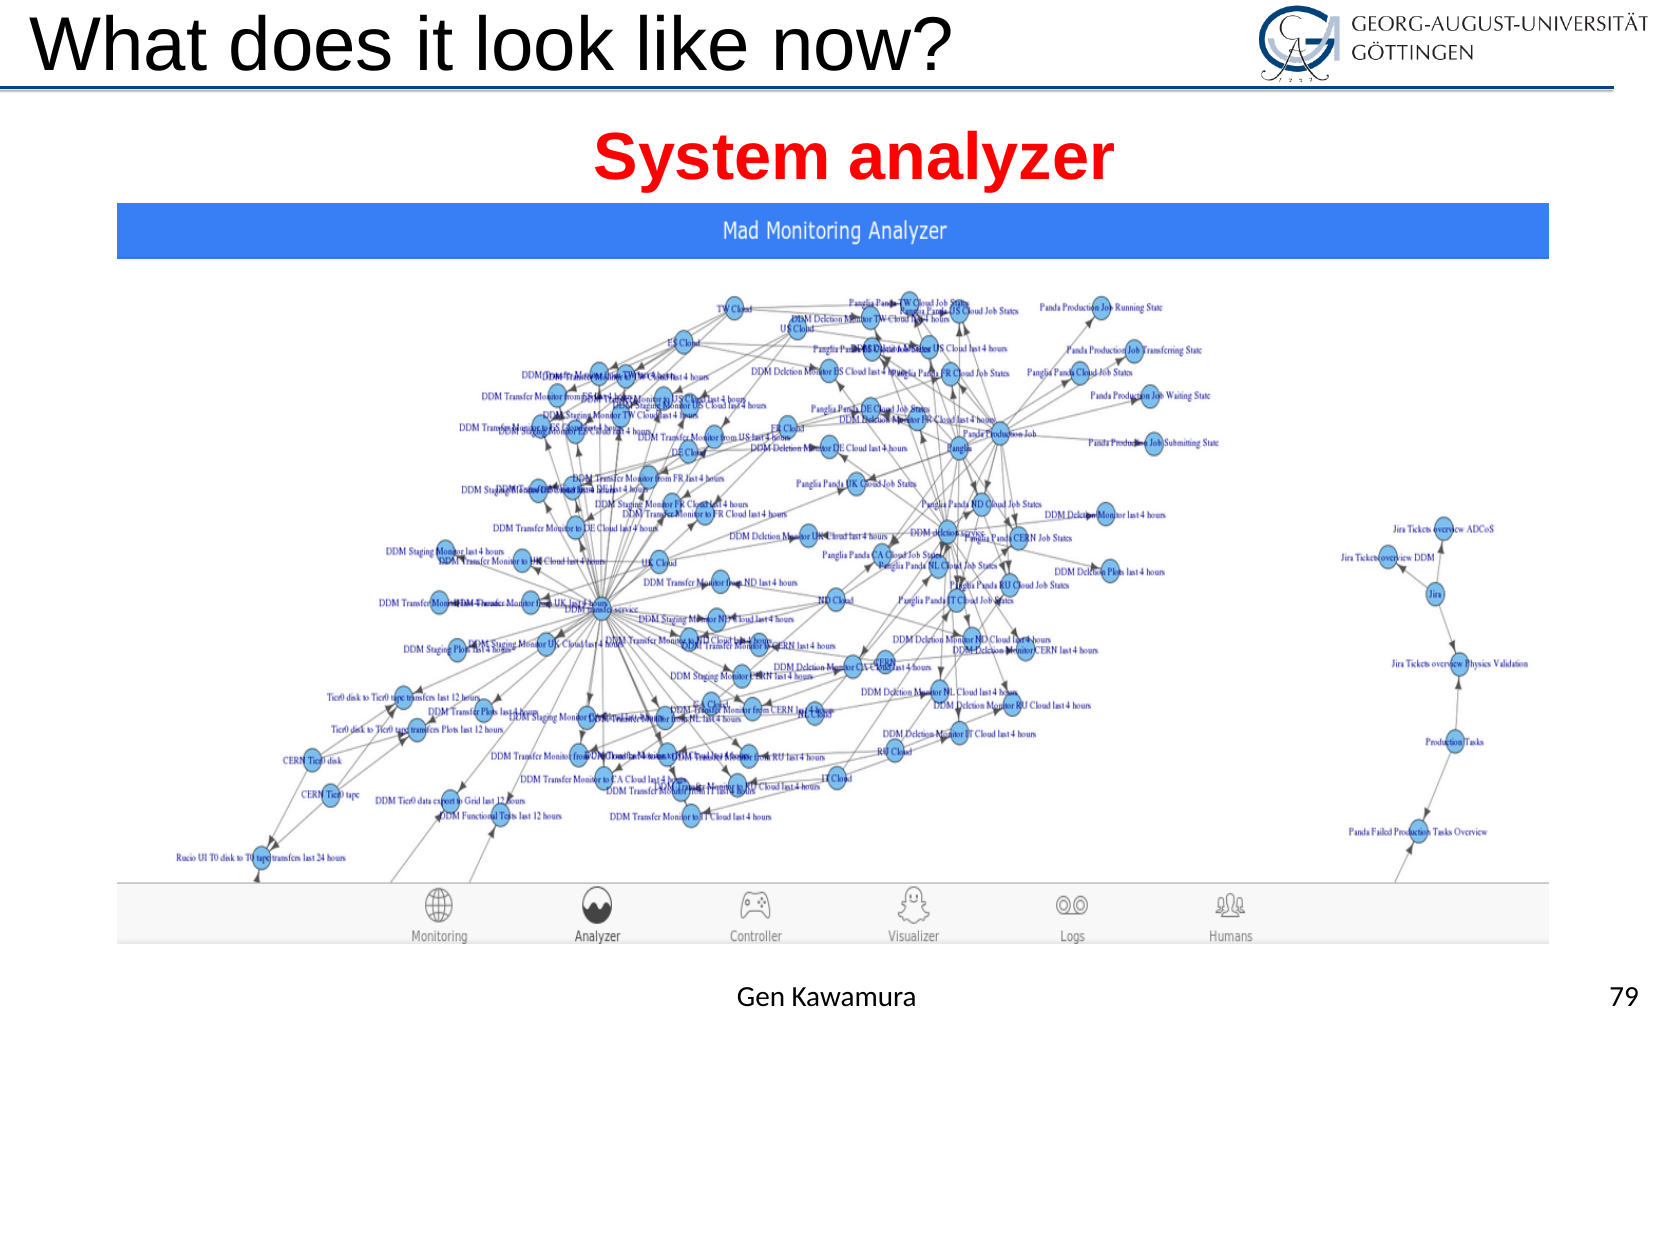

# What does it look like now?
System analyzer